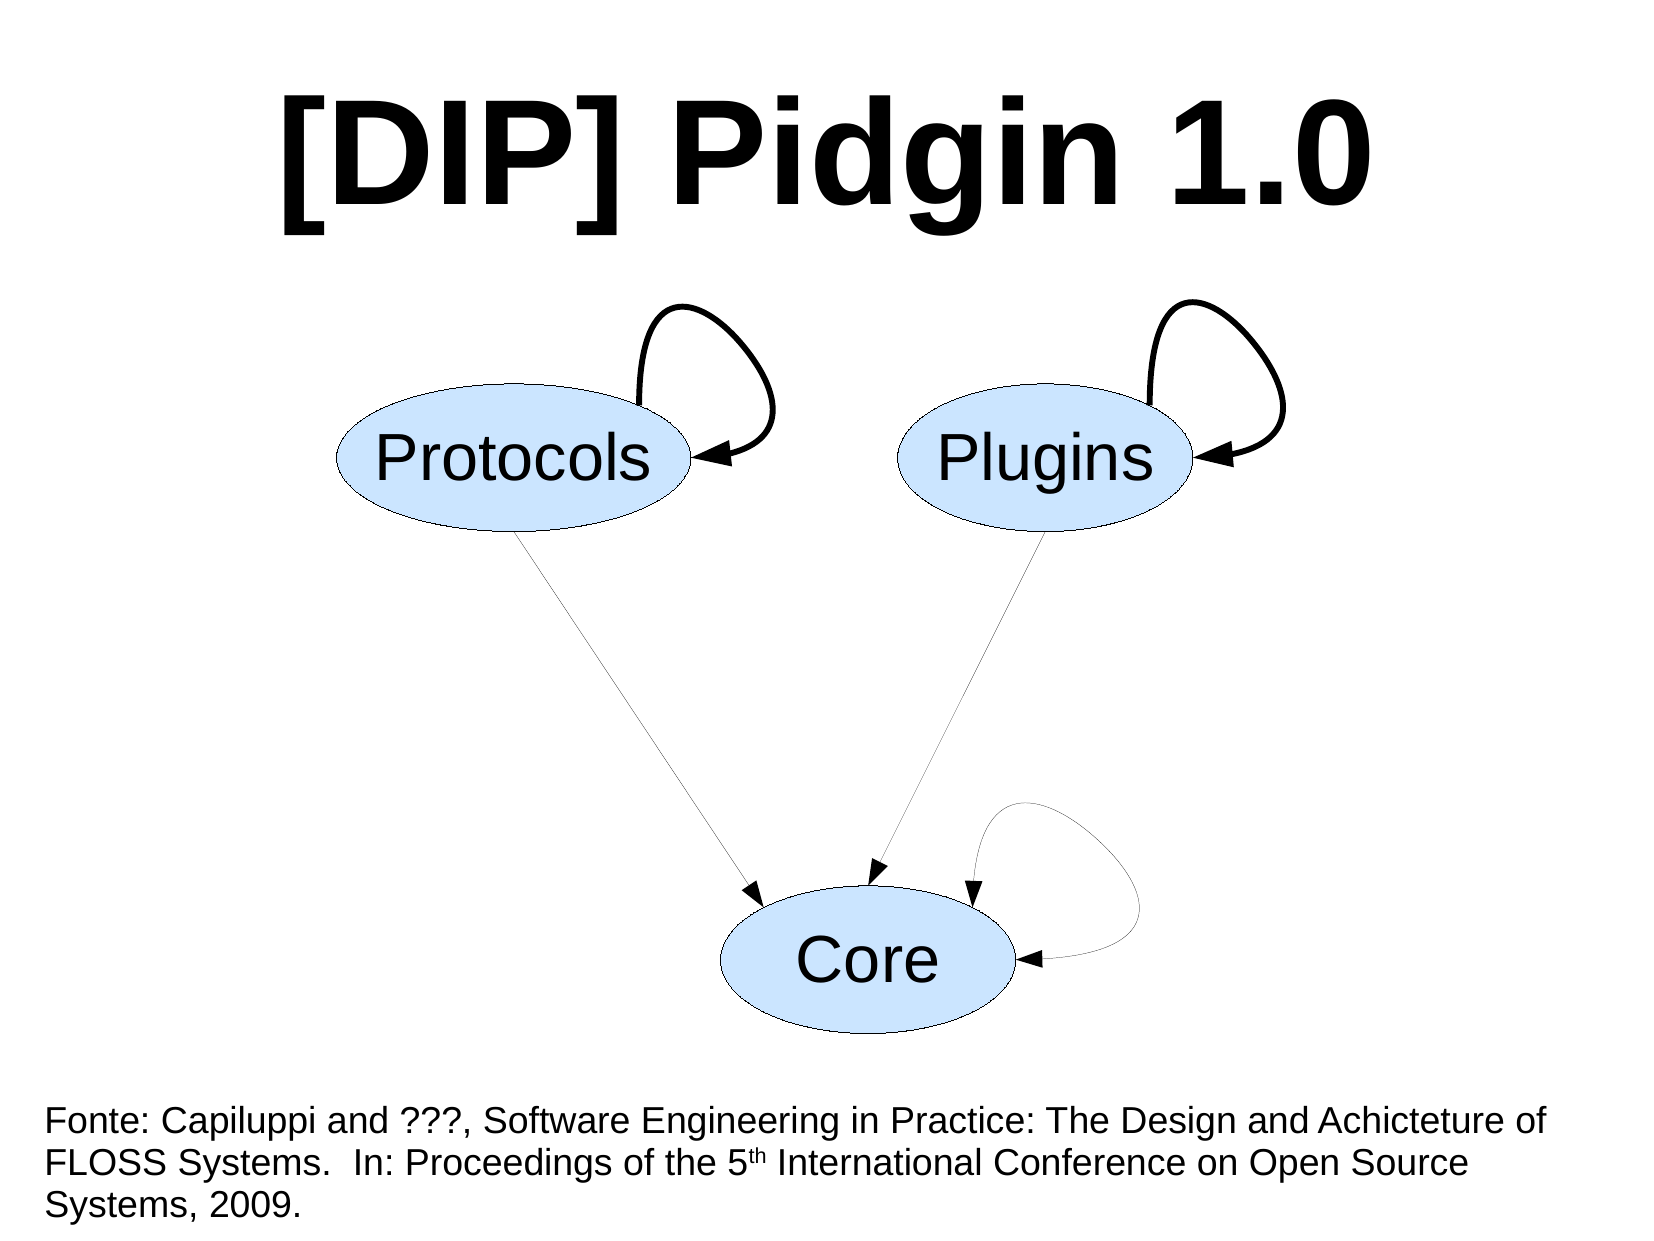

# [DIP] Pidgin 1.0
Protocols
Plugins
Core
Fonte: Capiluppi and ???, Software Engineering in Practice: The Design and Achicteture of FLOSS Systems. In: Proceedings of the 5th International Conference on Open Source Systems, 2009.